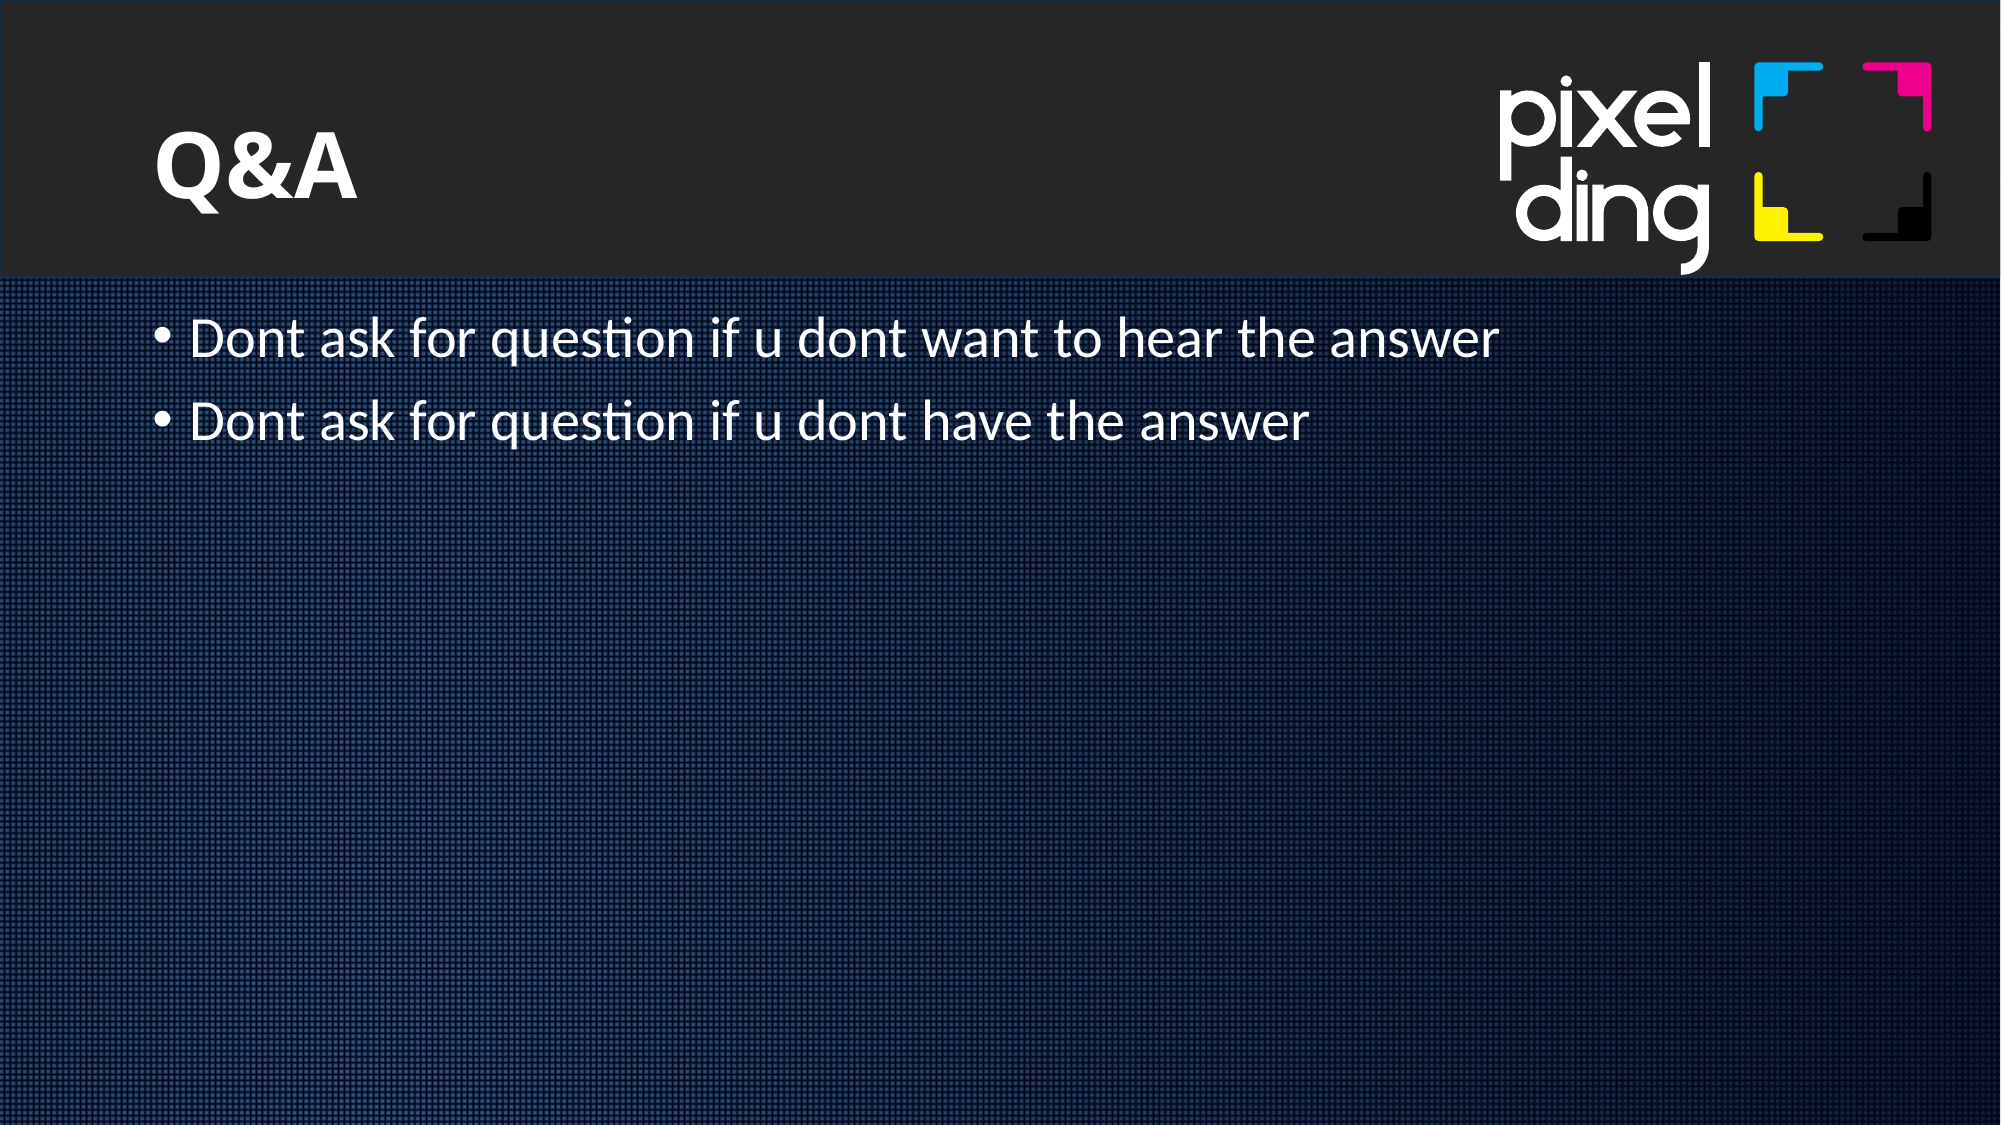

# Q&A
Dont ask for question if u dont want to hear the answer
Dont ask for question if u dont have the answer